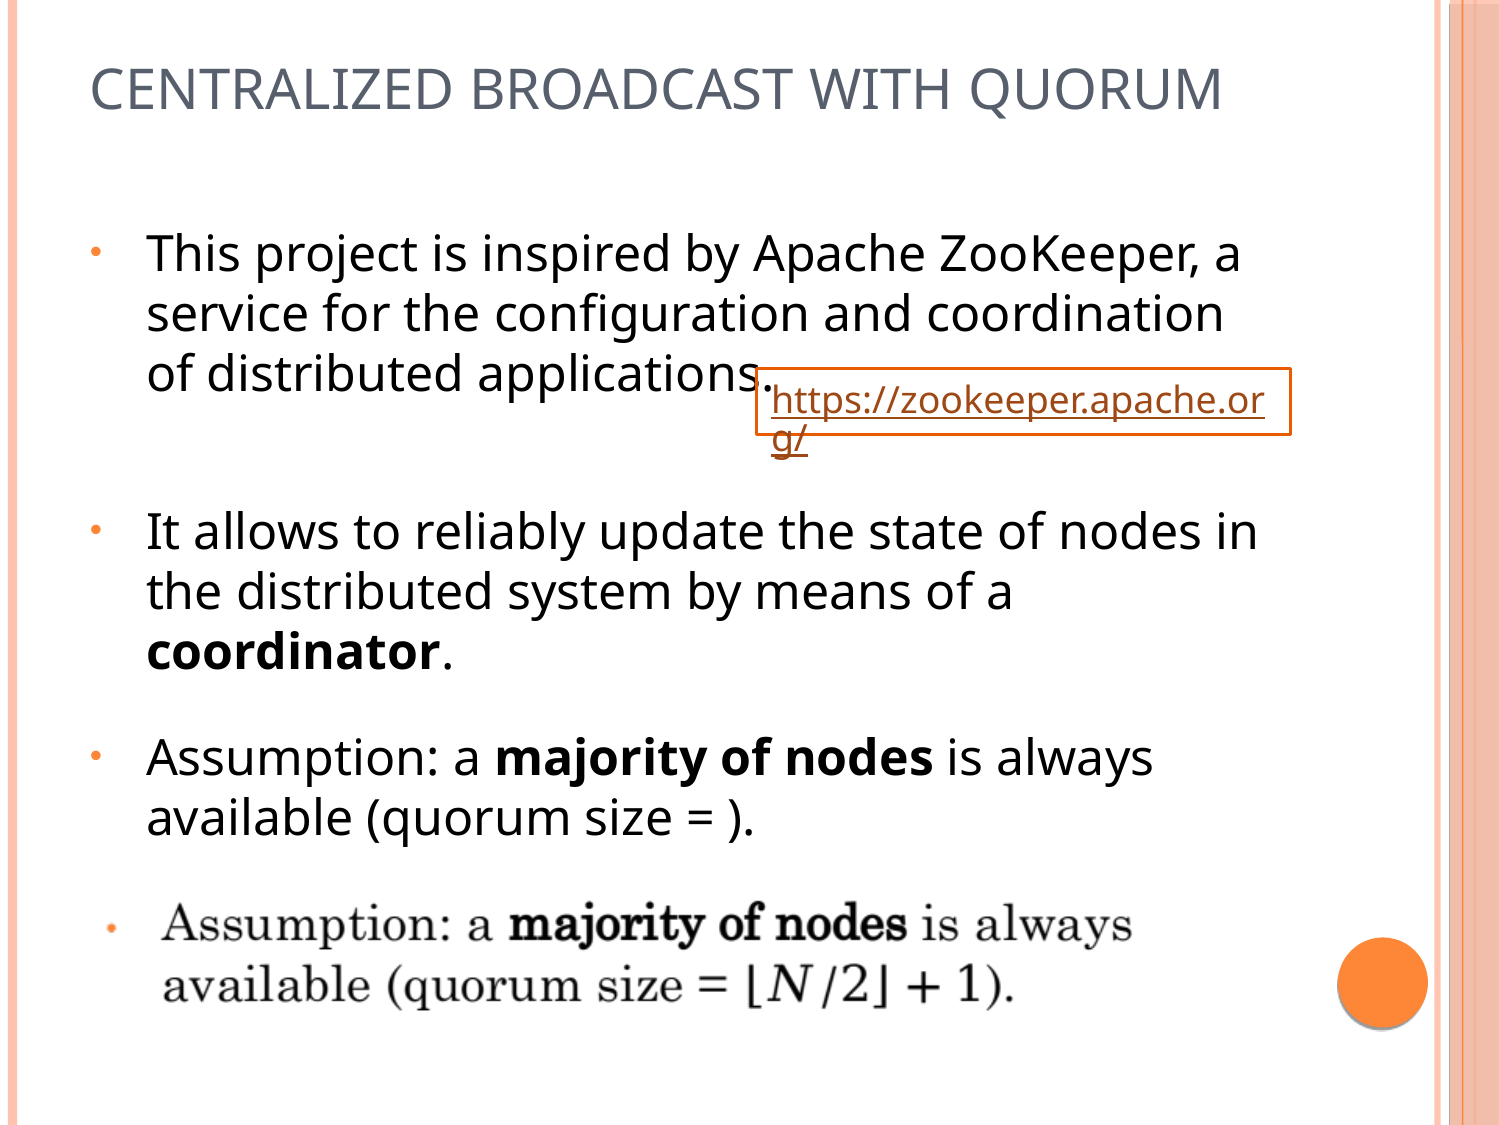

# Centralized broadcast with quorum
This project is inspired by Apache ZooKeeper, a service for the configuration and coordination of distributed applications.
https://zookeeper.apache.org/
It allows to reliably update the state of nodes in the distributed system by means of a coordinator.
Assumption: a majority of nodes is always available (quorum size = ).